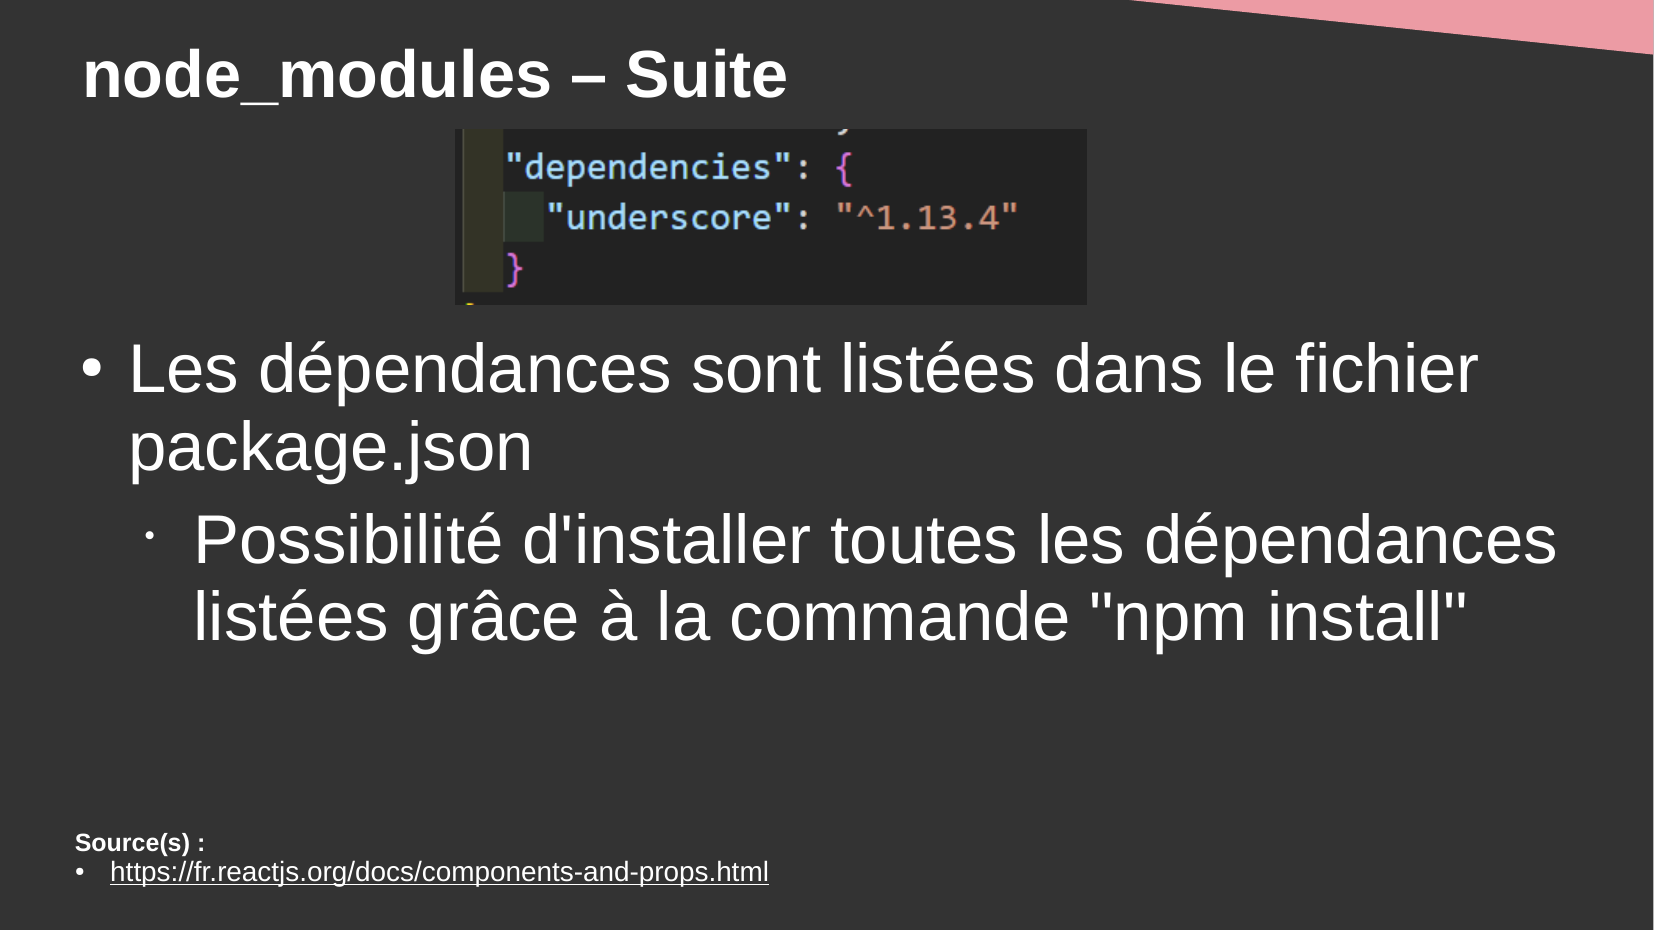

# node_modules – Suite
Les dépendances sont listées dans le fichier package.json
Possibilité d'installer toutes les dépendances listées grâce à la commande "npm install"
Source(s) :
https://fr.reactjs.org/docs/components-and-props.html